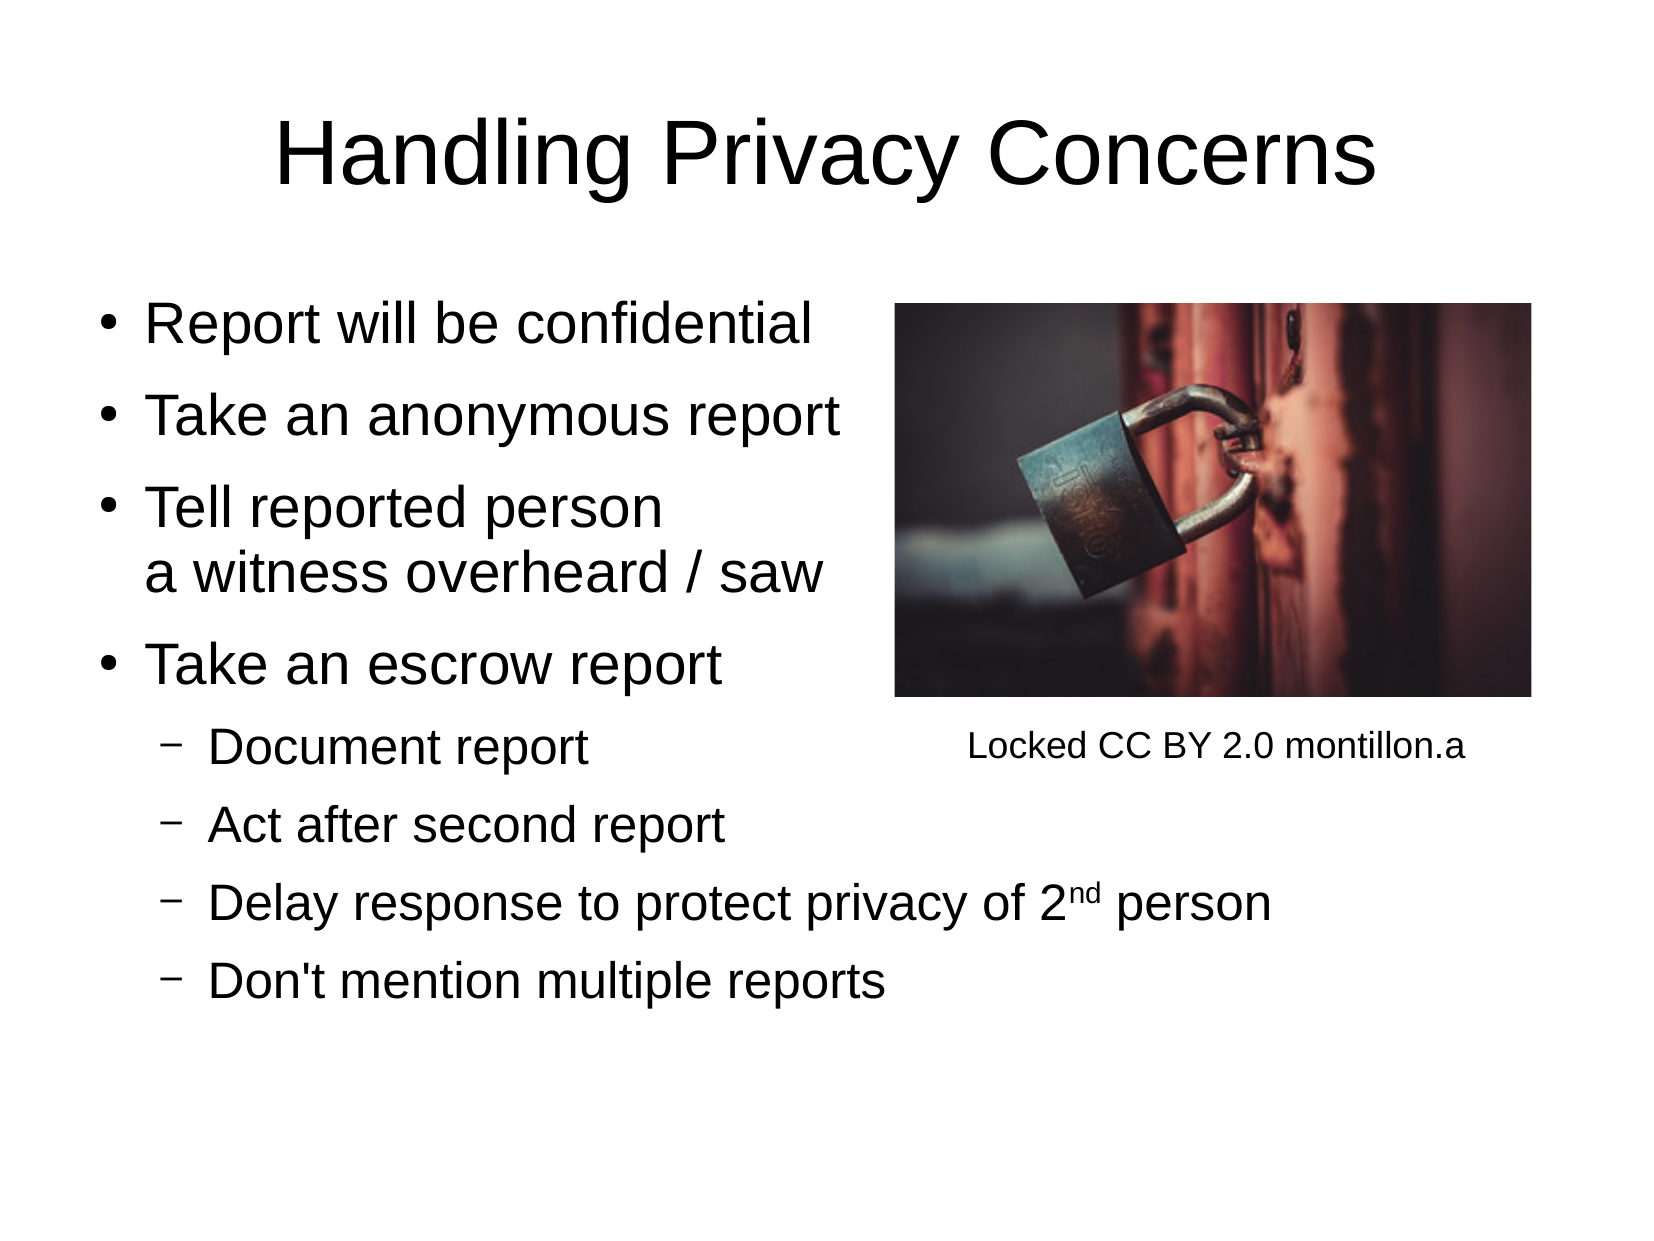

# Handling Privacy Concerns
Report will be confidential
Take an anonymous report
Tell reported person
a witness overheard / saw
Take an escrow report
Document report
Act after second report
Delay response to protect privacy of 2nd person
Don't mention multiple reports
Locked CC BY 2.0 montillon.a